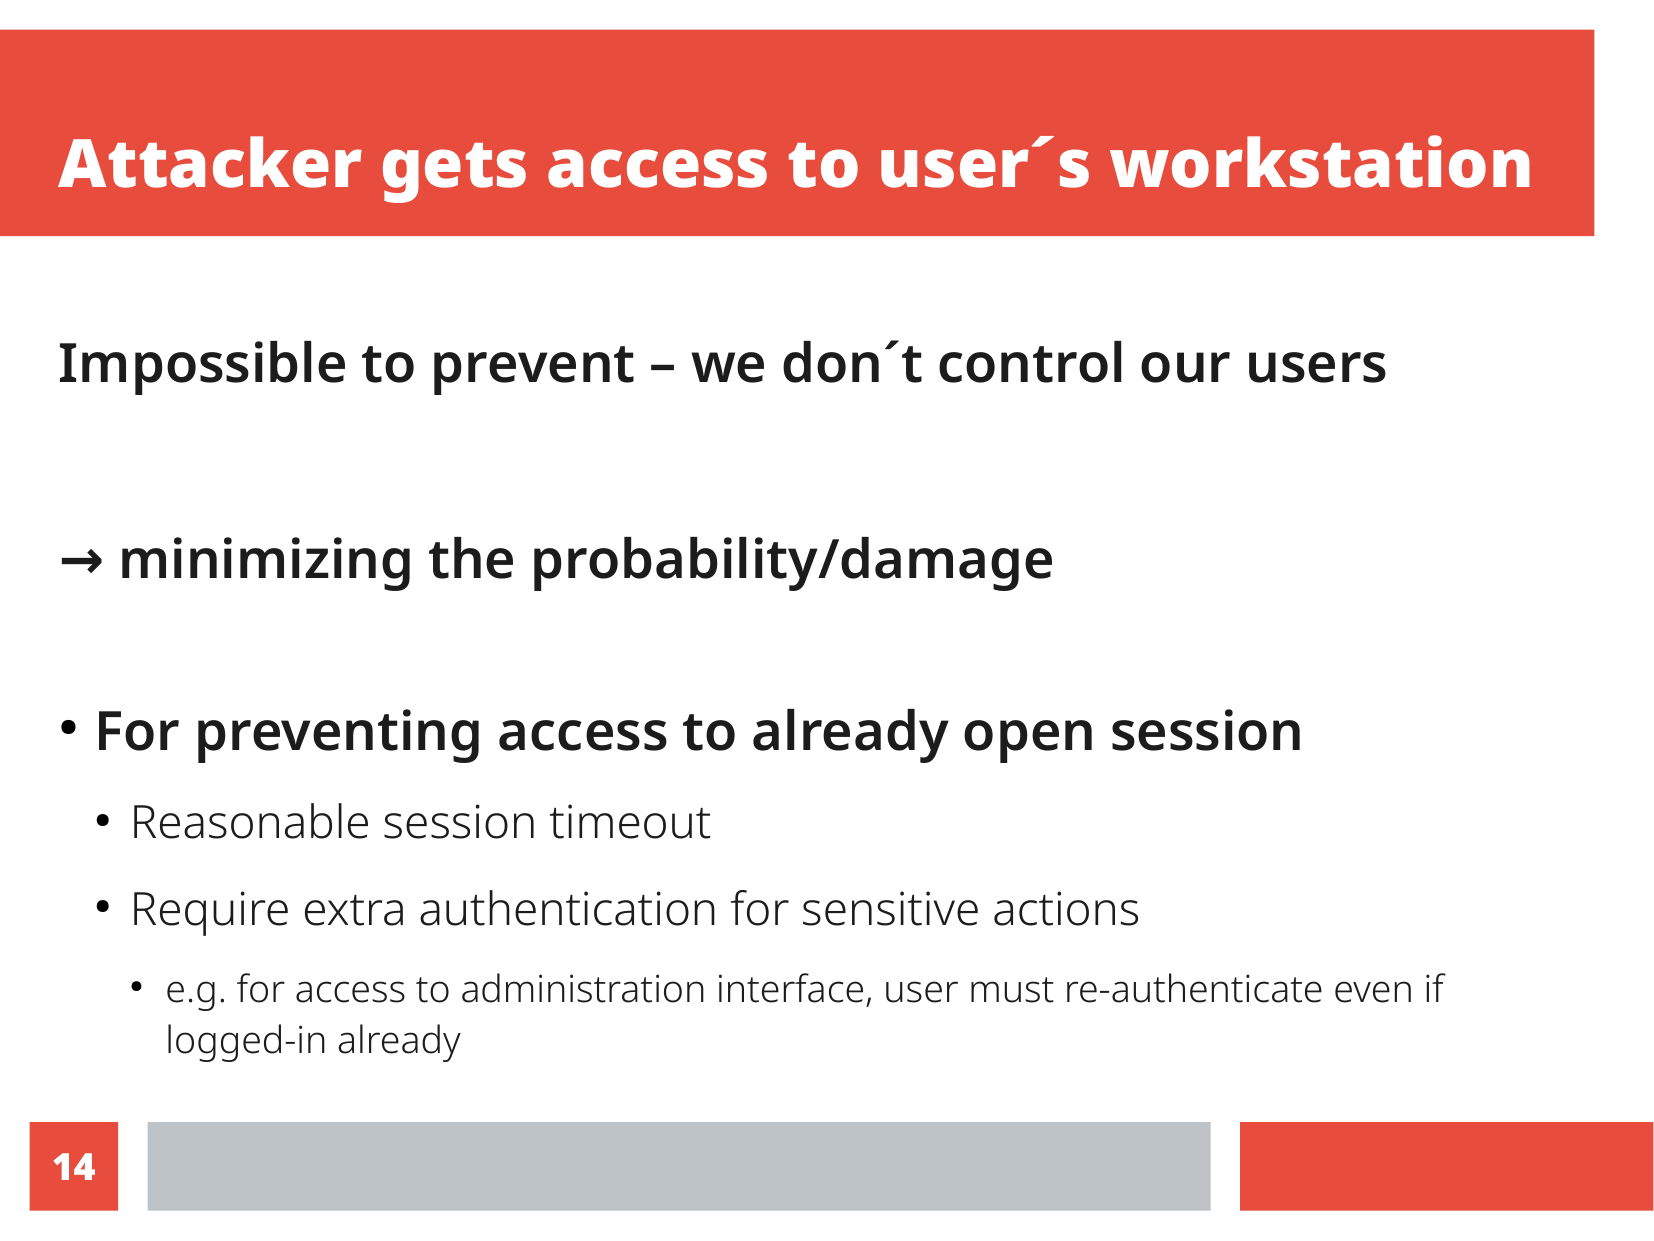

# Attacker gets access to user´s workstation
Impossible to prevent – we don´t control our users
→ minimizing the probability/damage
For preventing access to already open session
Reasonable session timeout
Require extra authentication for sensitive actions
e.g. for access to administration interface, user must re-authenticate even if logged-in already
14